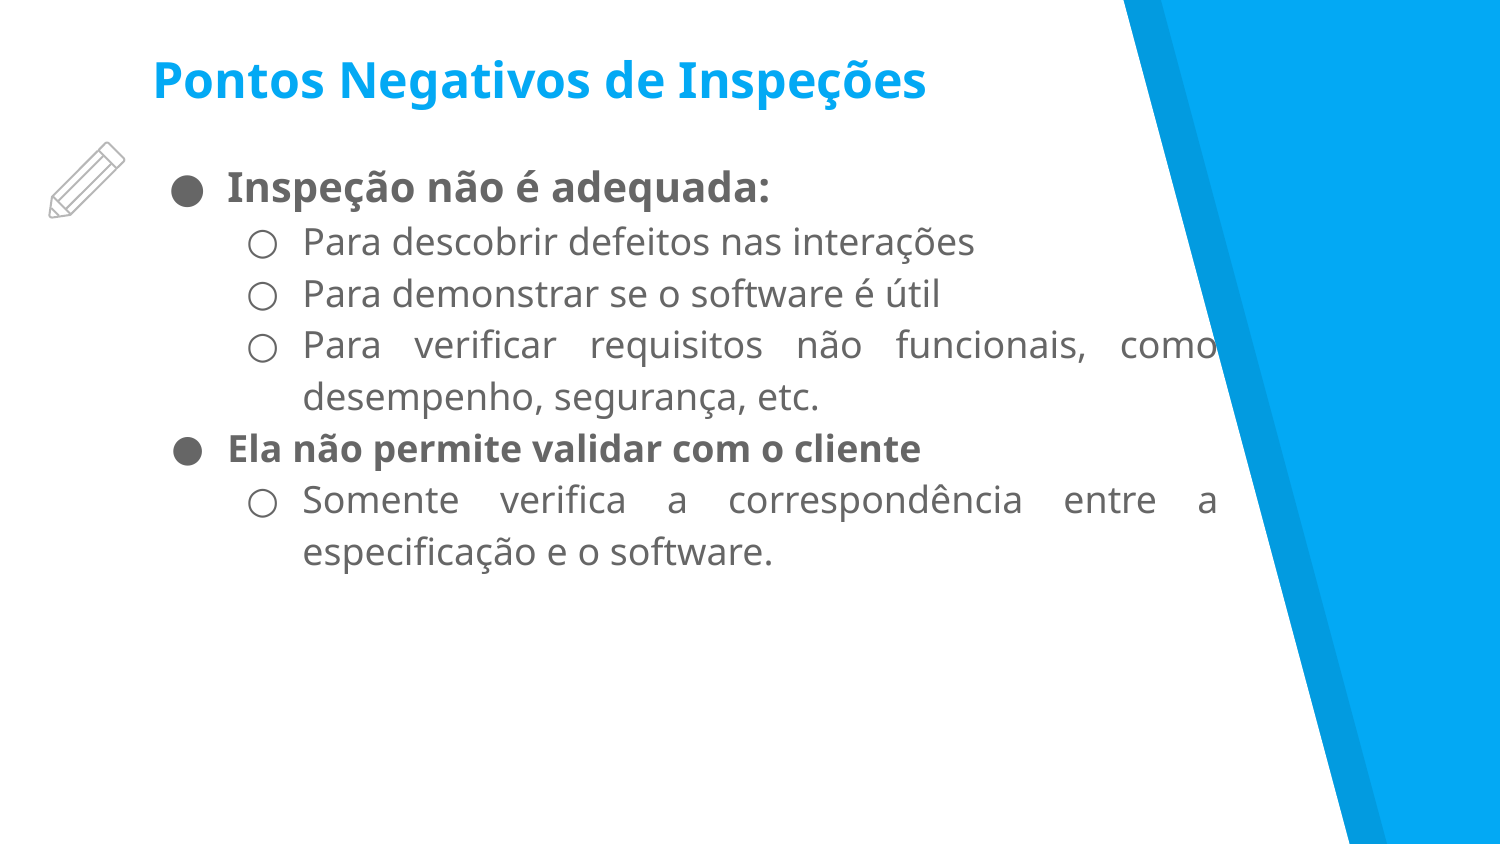

Pontos Negativos de Inspeções
Inspeção não é adequada:
Para descobrir defeitos nas interações
Para demonstrar se o software é útil
Para verificar requisitos não funcionais, como desempenho, segurança, etc.
Ela não permite validar com o cliente
Somente verifica a correspondência entre a especificação e o software.